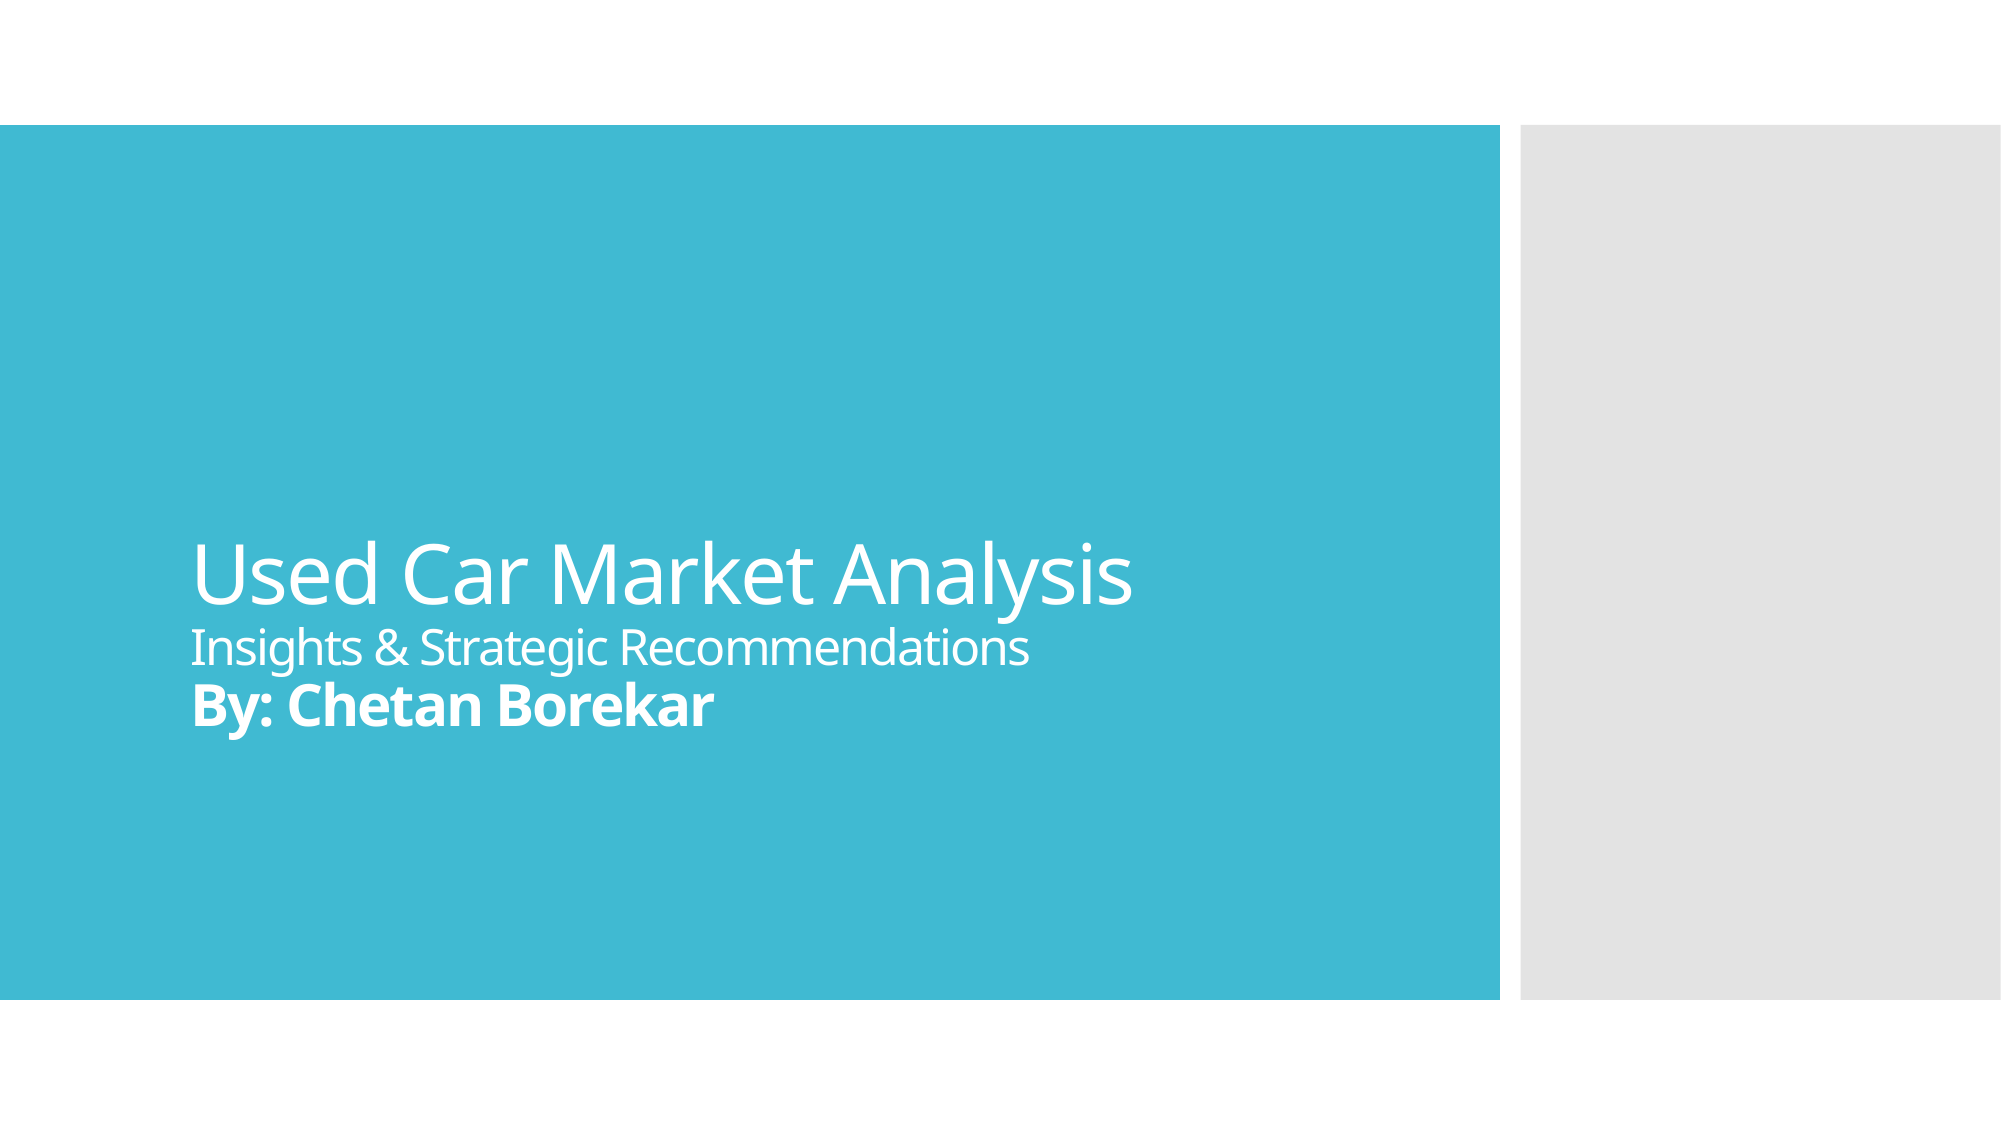

# Used Car Market Analysis
Insights & Strategic Recommendations
By: Chetan Borekar